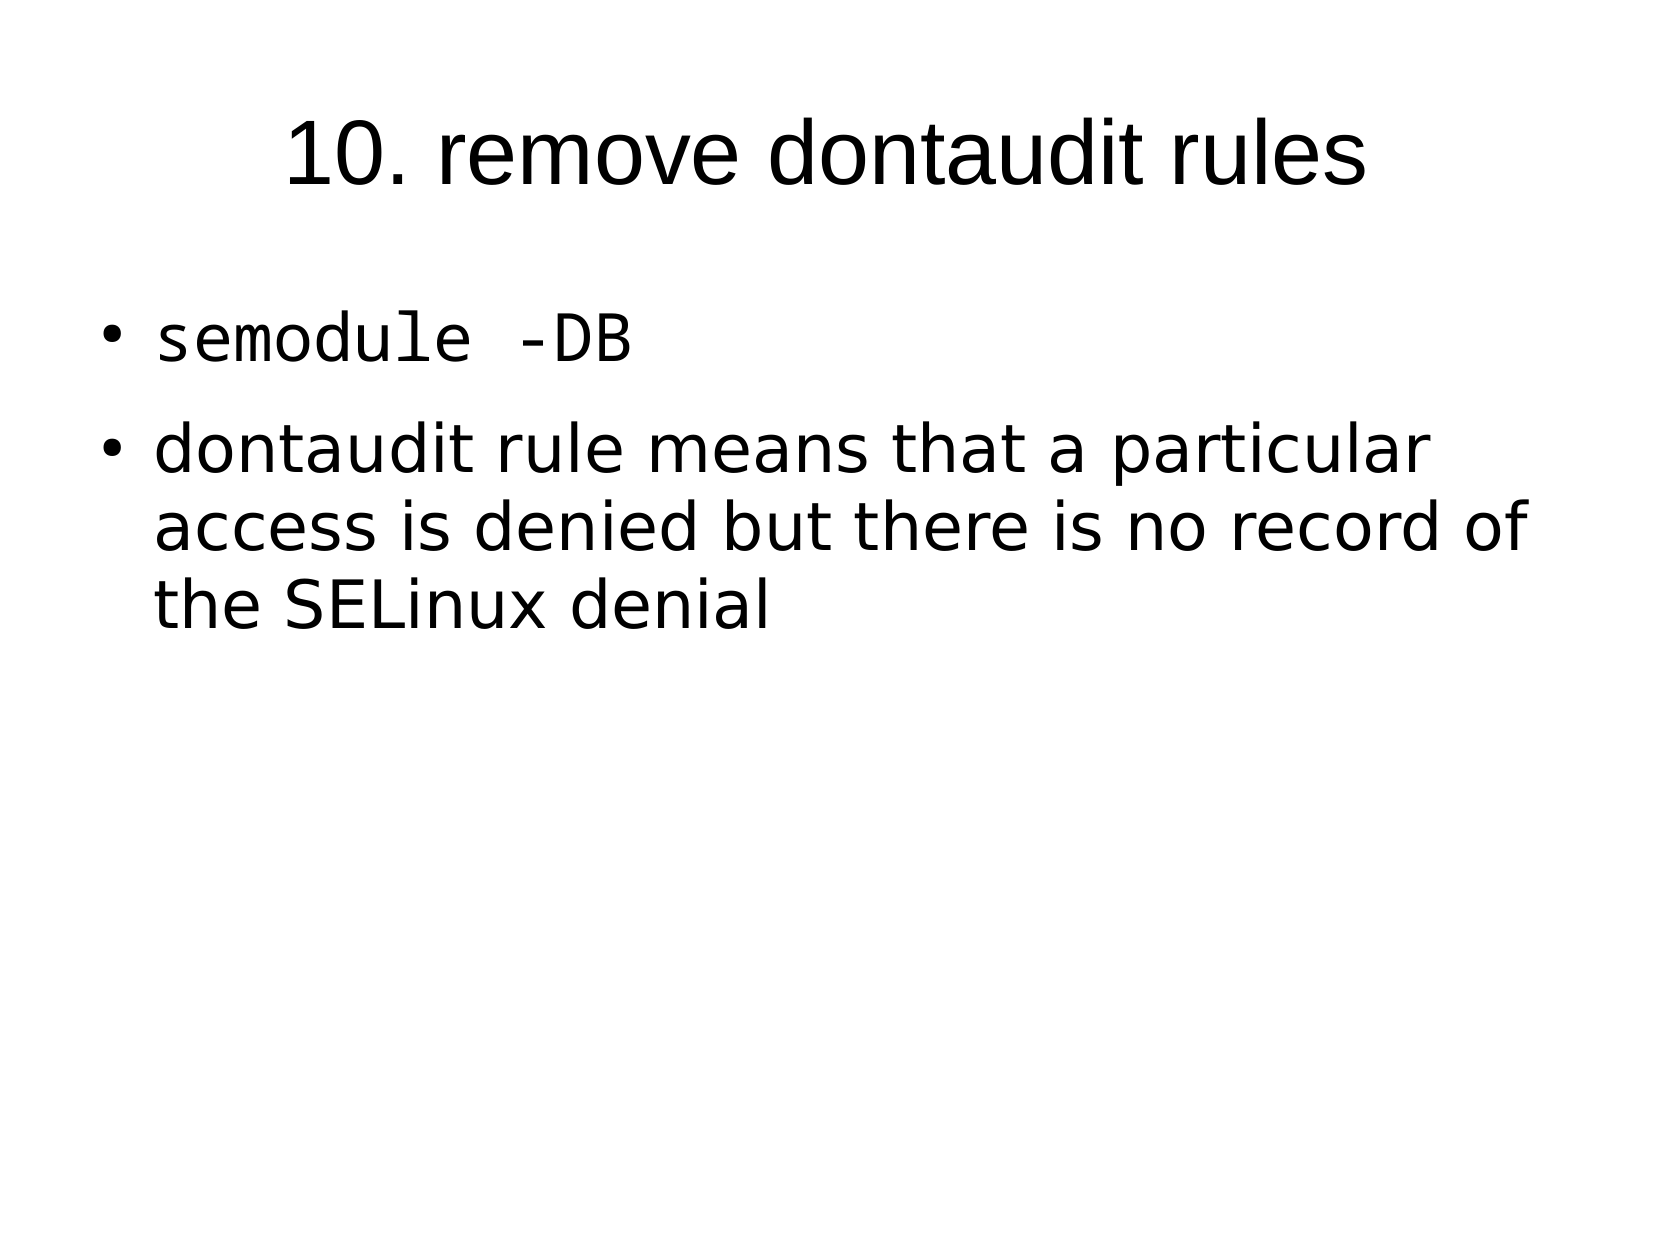

# 10. remove dontaudit rules
semodule -DB
dontaudit rule means that a particular access is denied but there is no record of the SELinux denial